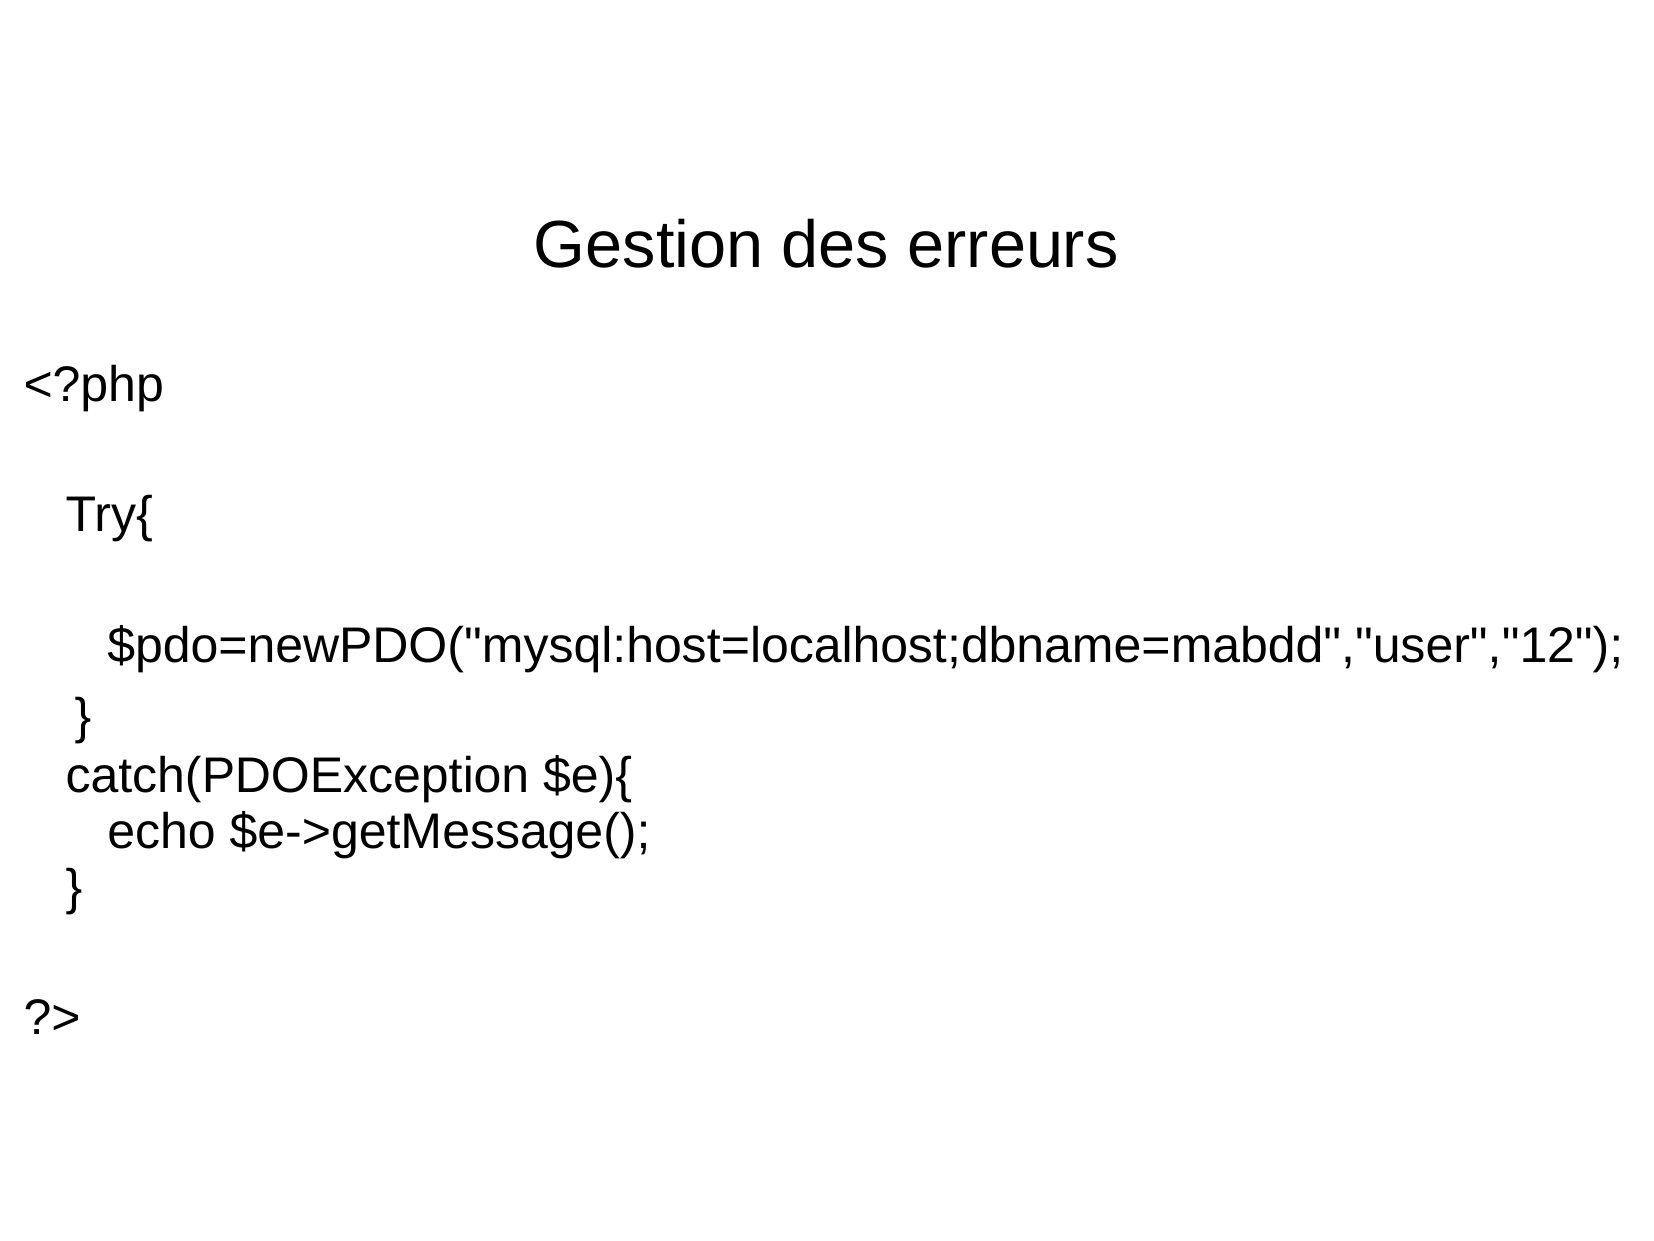

# Gestion des erreurs
<?php
 Try{
 $pdo=newPDO("mysql:host=localhost;dbname=mabdd","user","12");
 }
 catch(PDOException $e){
 echo $e->getMessage();
 }
?>